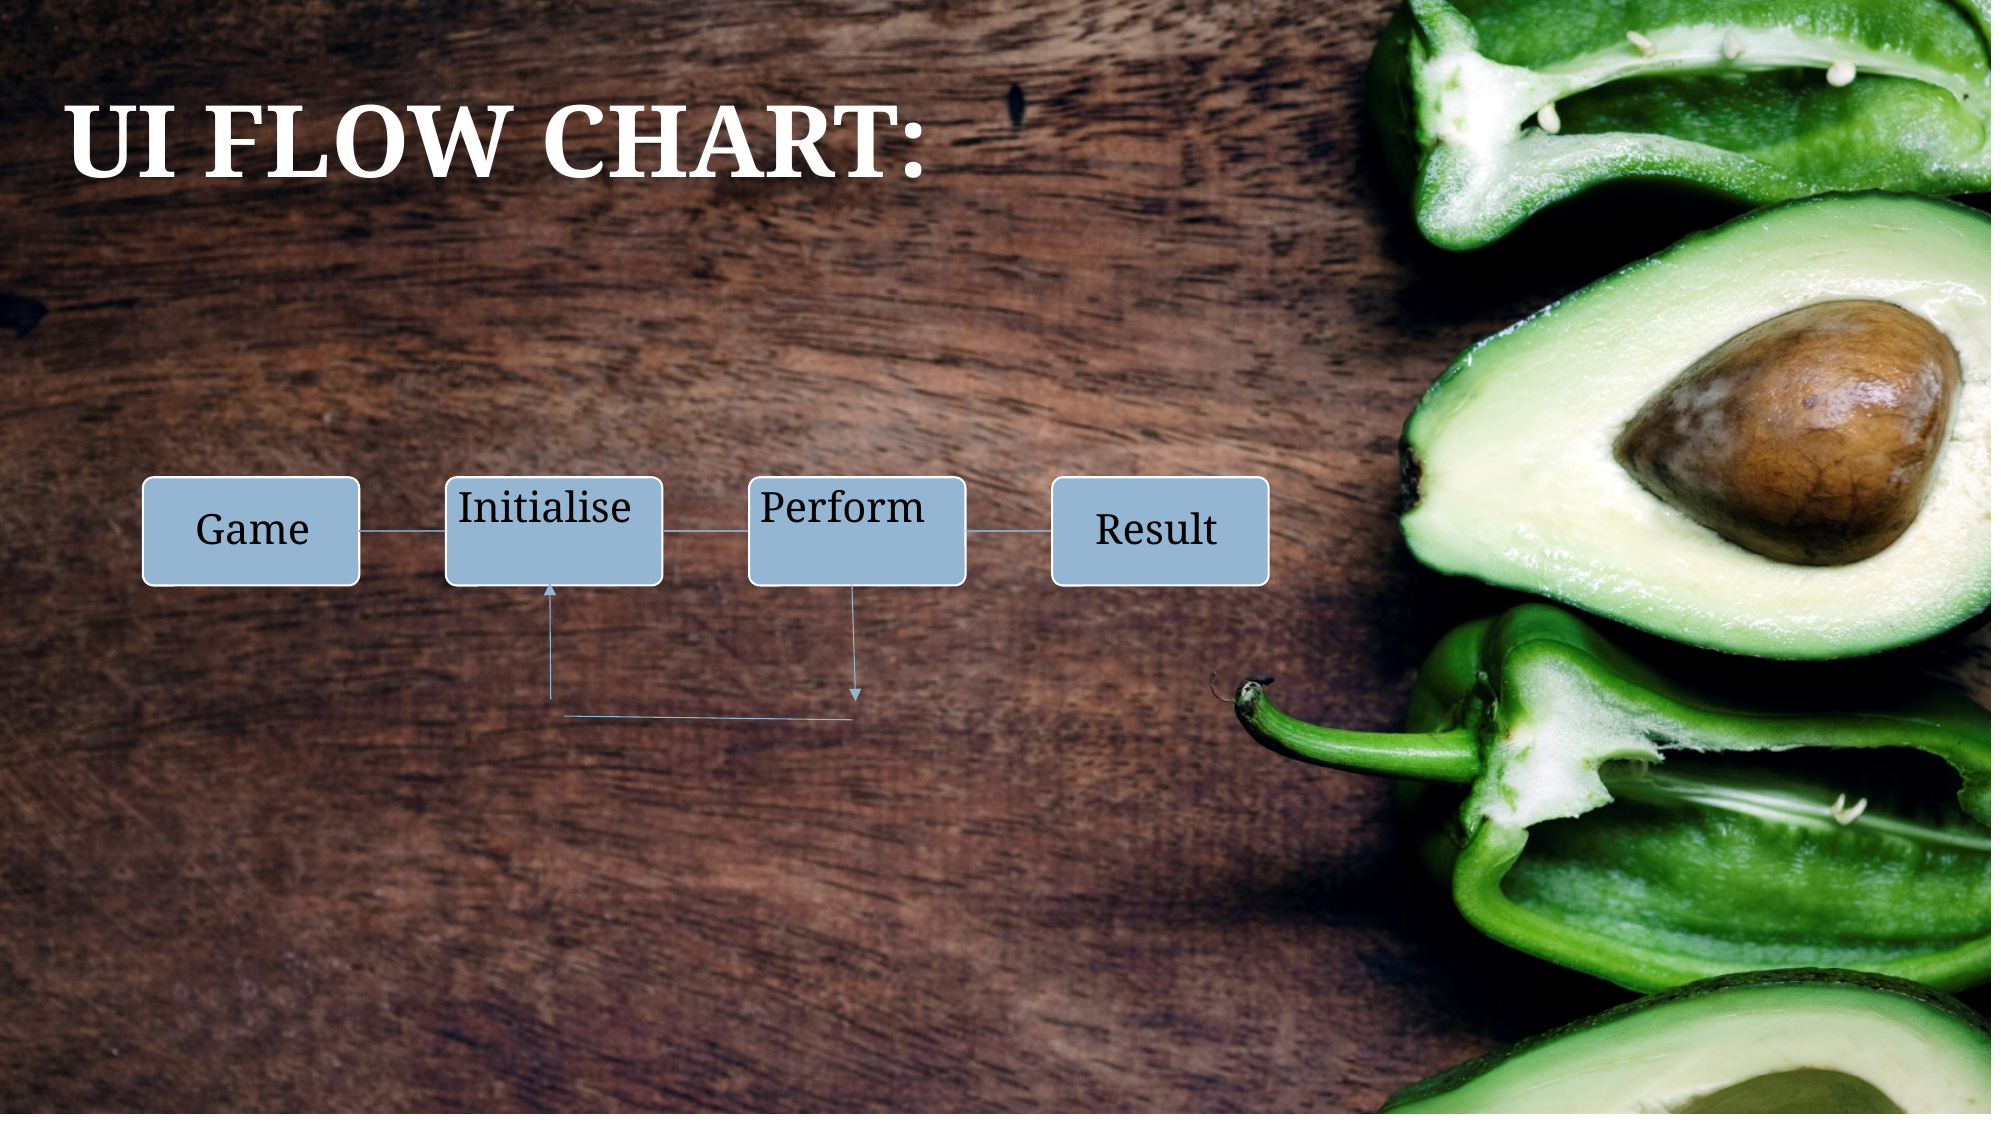

# UI FLOW CHART:
Game
Initialise
Perform
Result